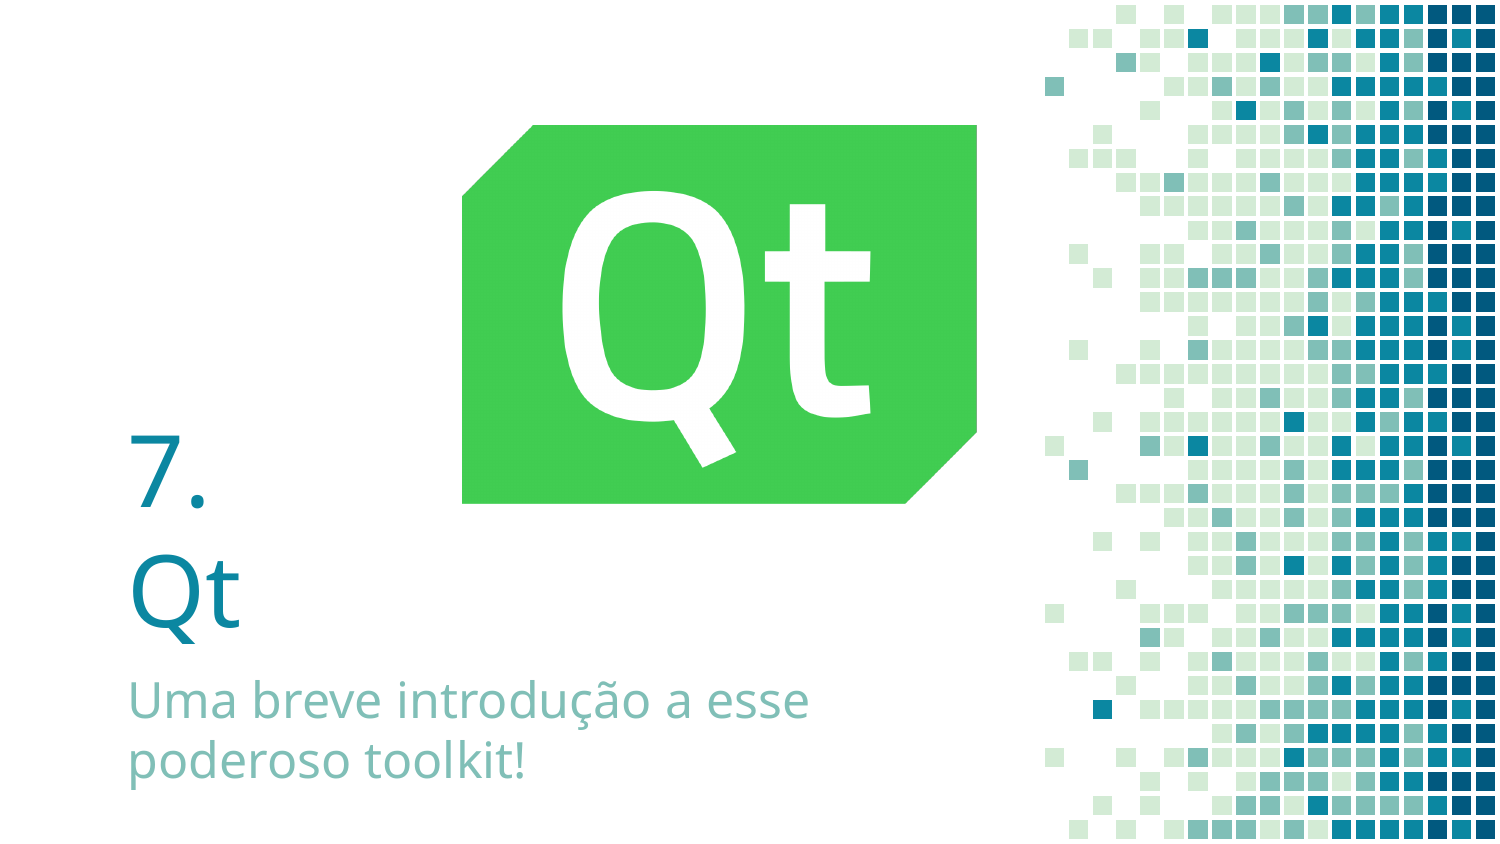

# 7. Qt
Uma breve introdução a esse poderoso toolkit!